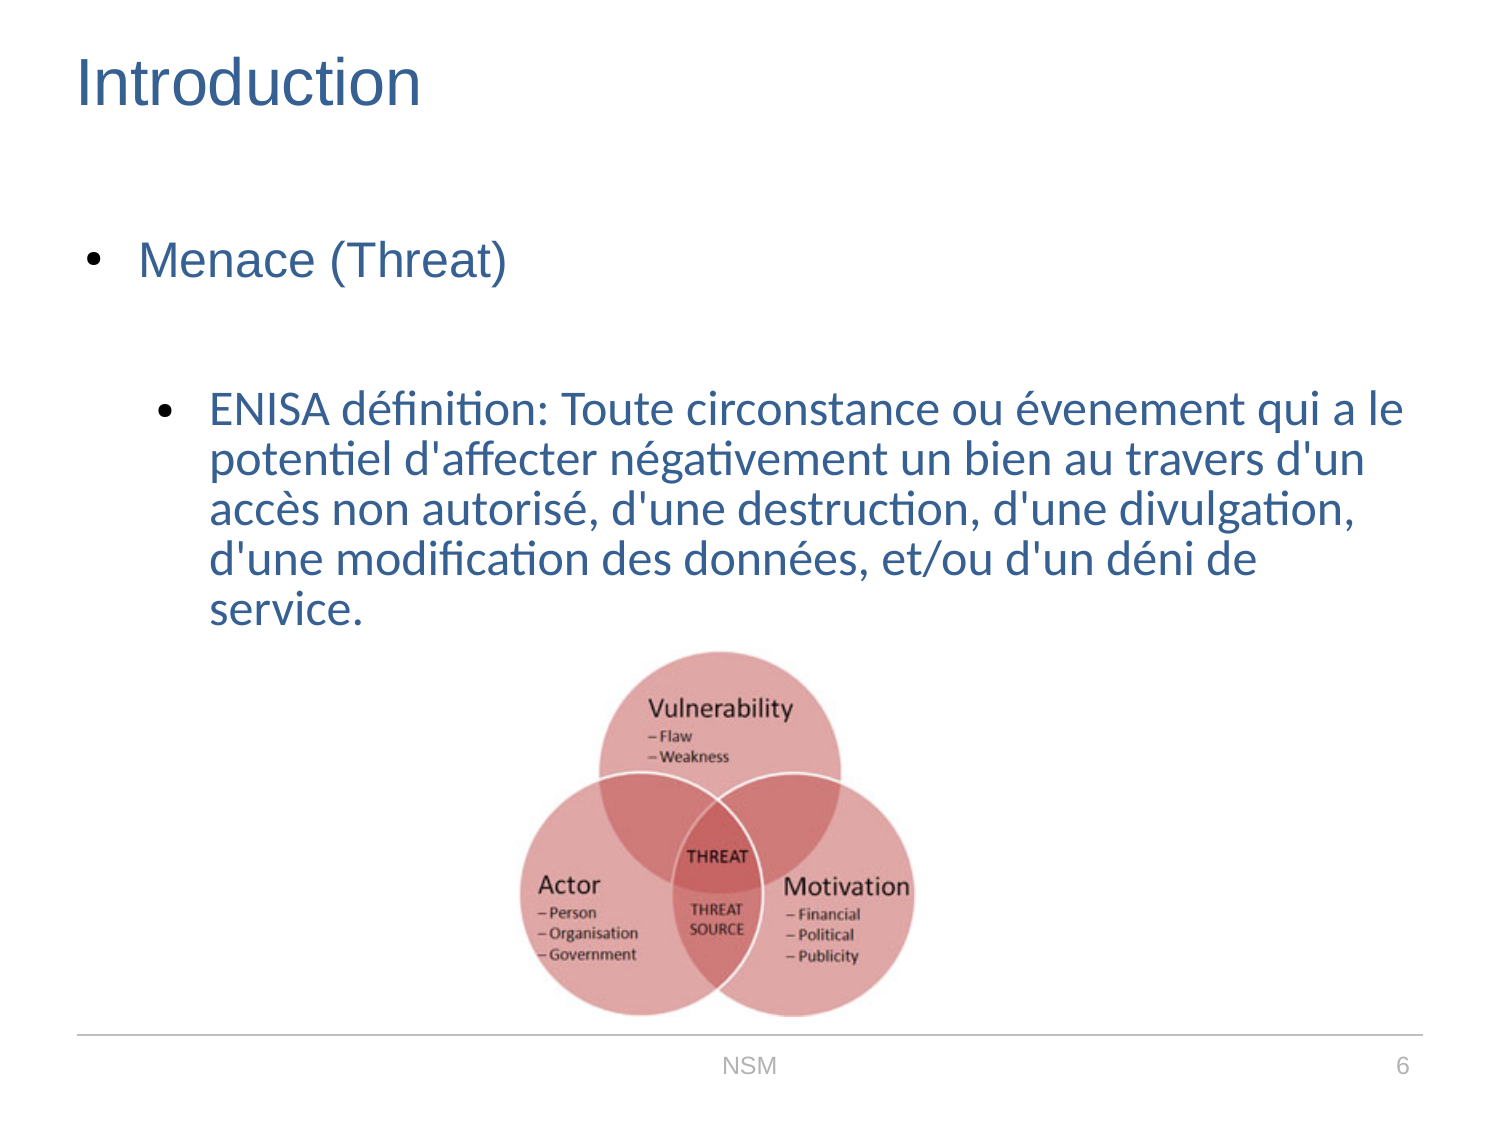

# Introduction
Menace (Threat)
ENISA définition: Toute circonstance ou évenement qui a le potentiel d'affecter négativement un bien au travers d'un accès non autorisé, d'une destruction, d'une divulgation, d'une modification des données, et/ou d'un déni de service.
Your footer here
6